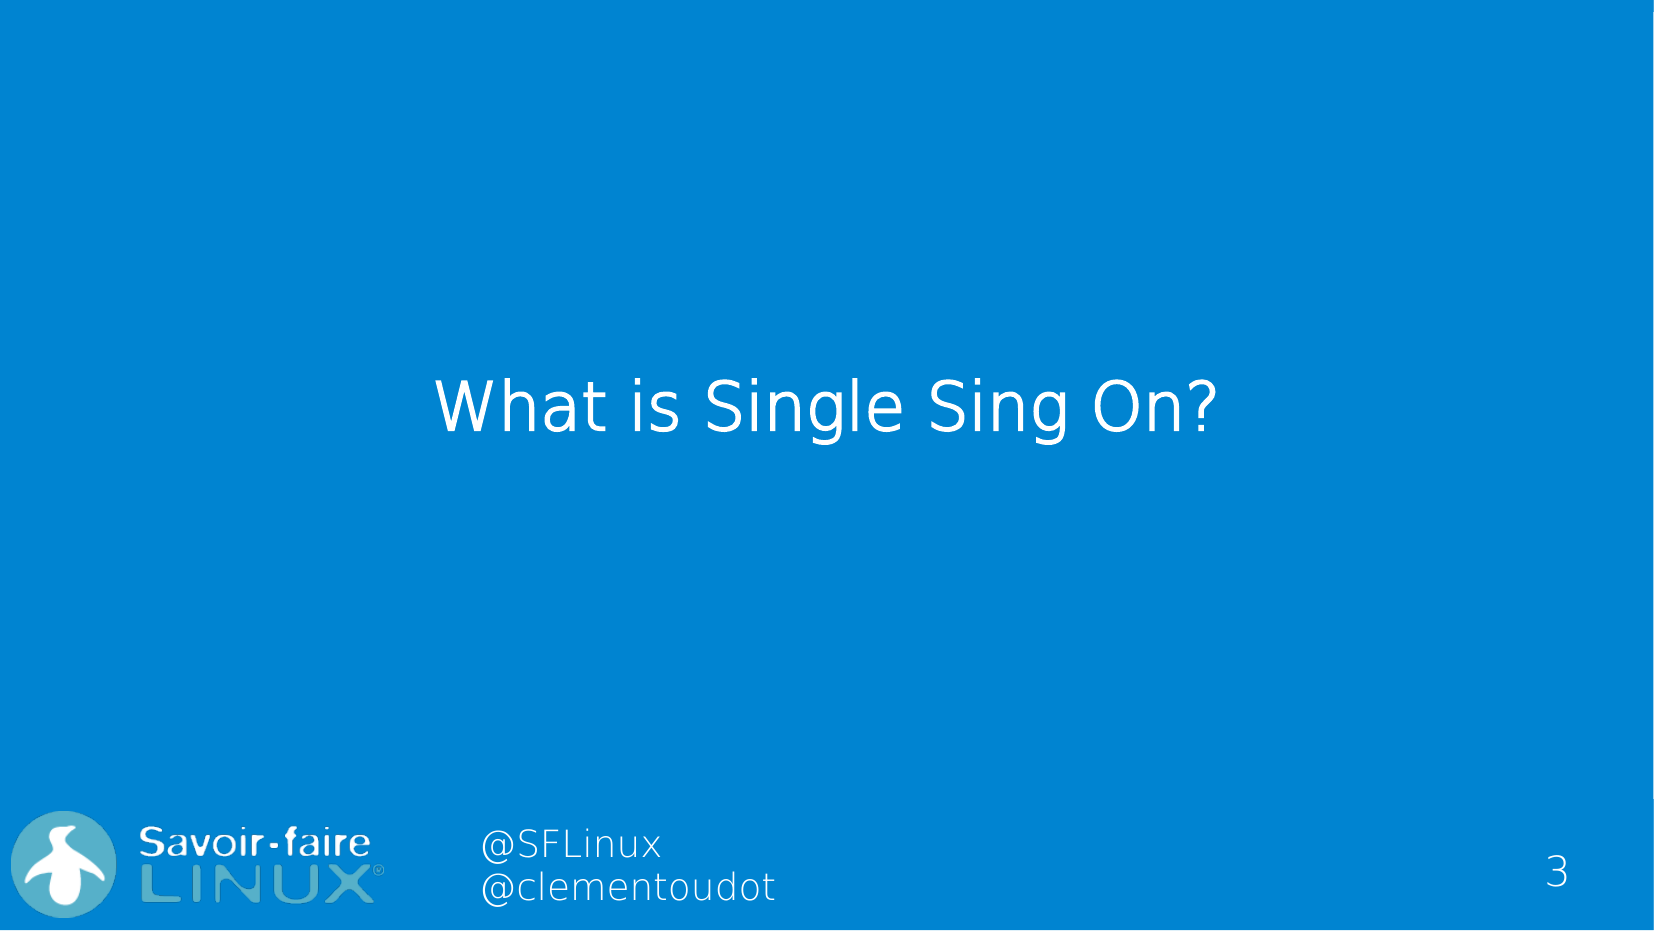

# What is Single Sing On?
3